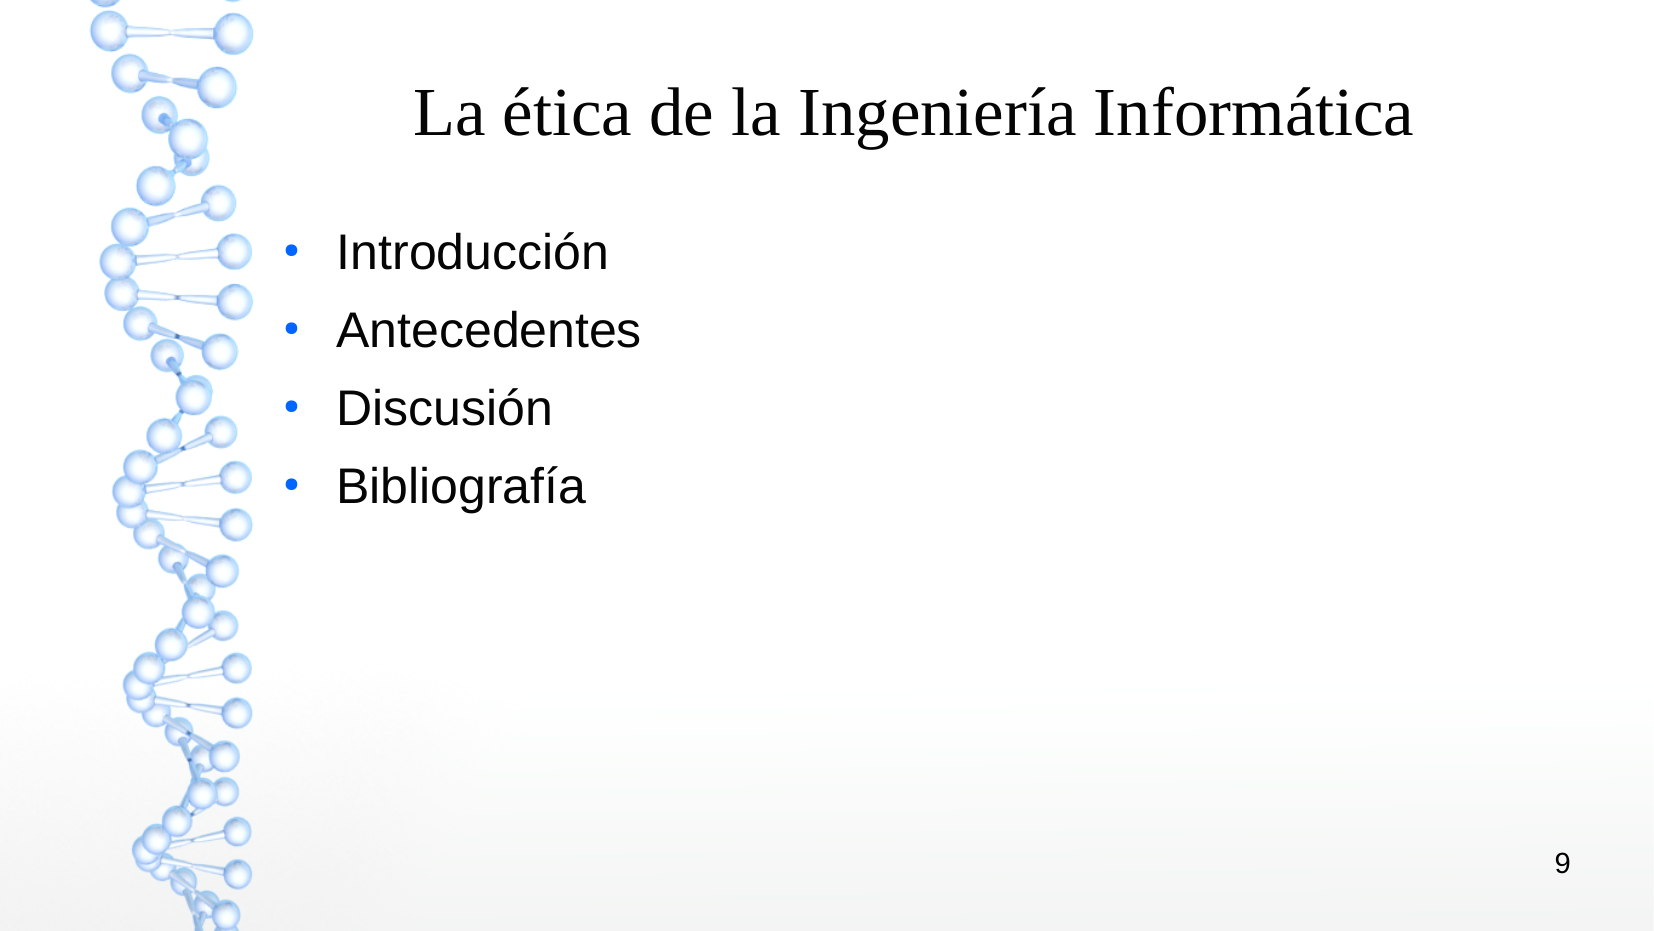

# La ética de la Ingeniería Informática
Introducción
Antecedentes
Discusión
Bibliografía
9